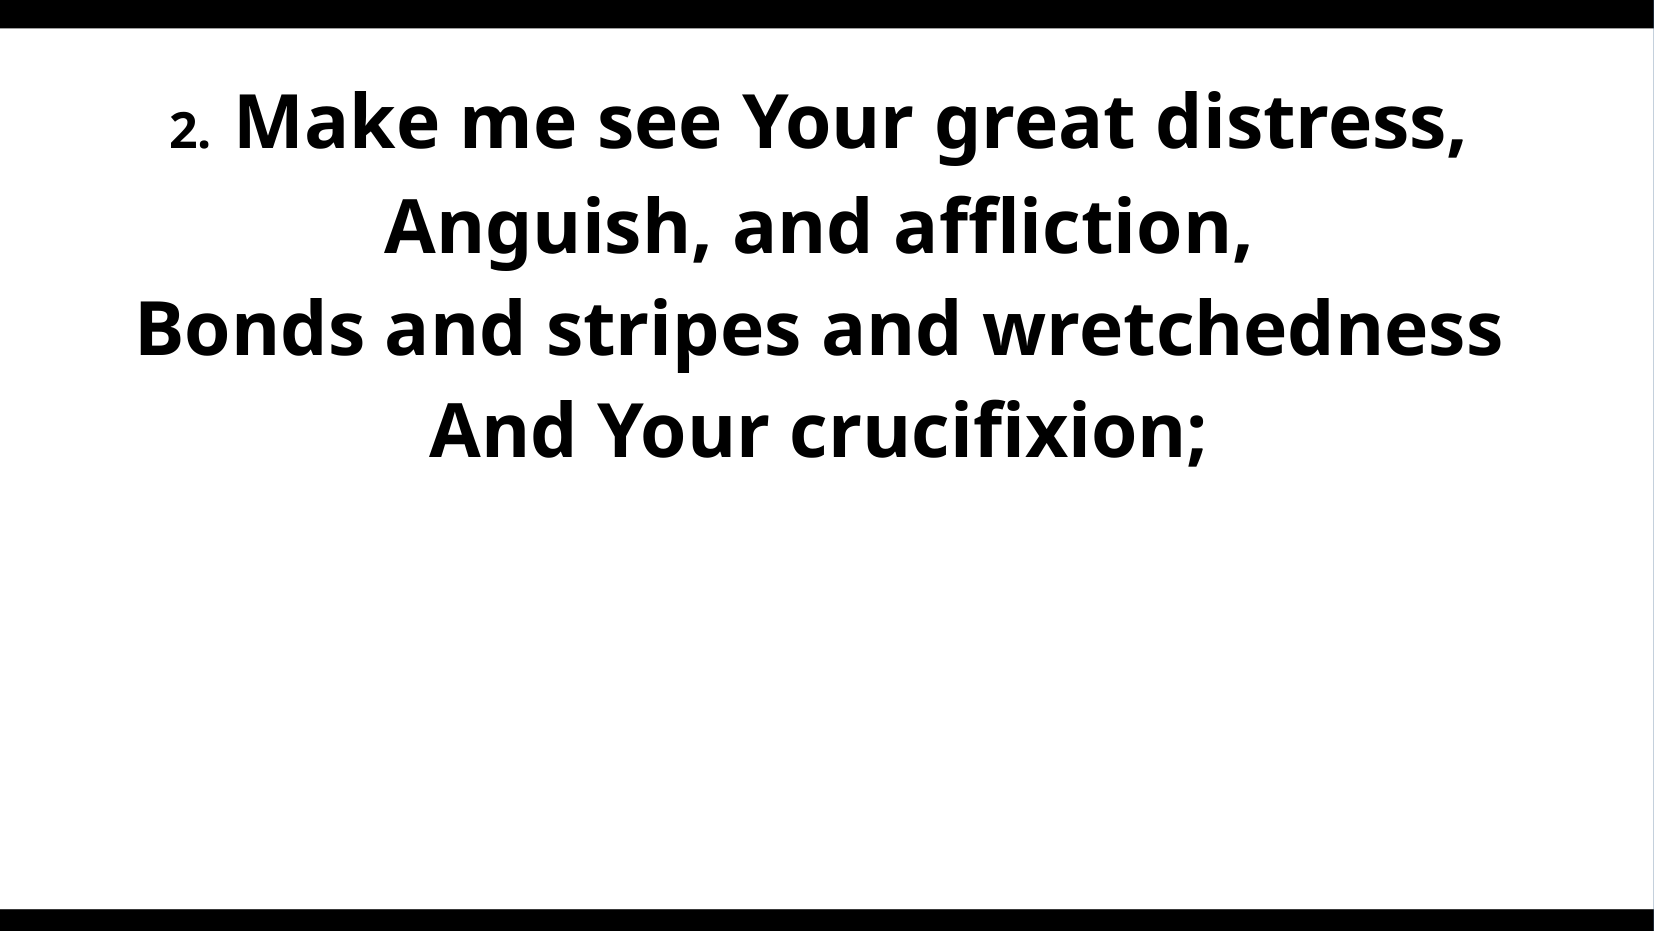

2. Make me see Your great distress,
Anguish, and affliction,
Bonds and stripes and wretchedness
And Your crucifixion;